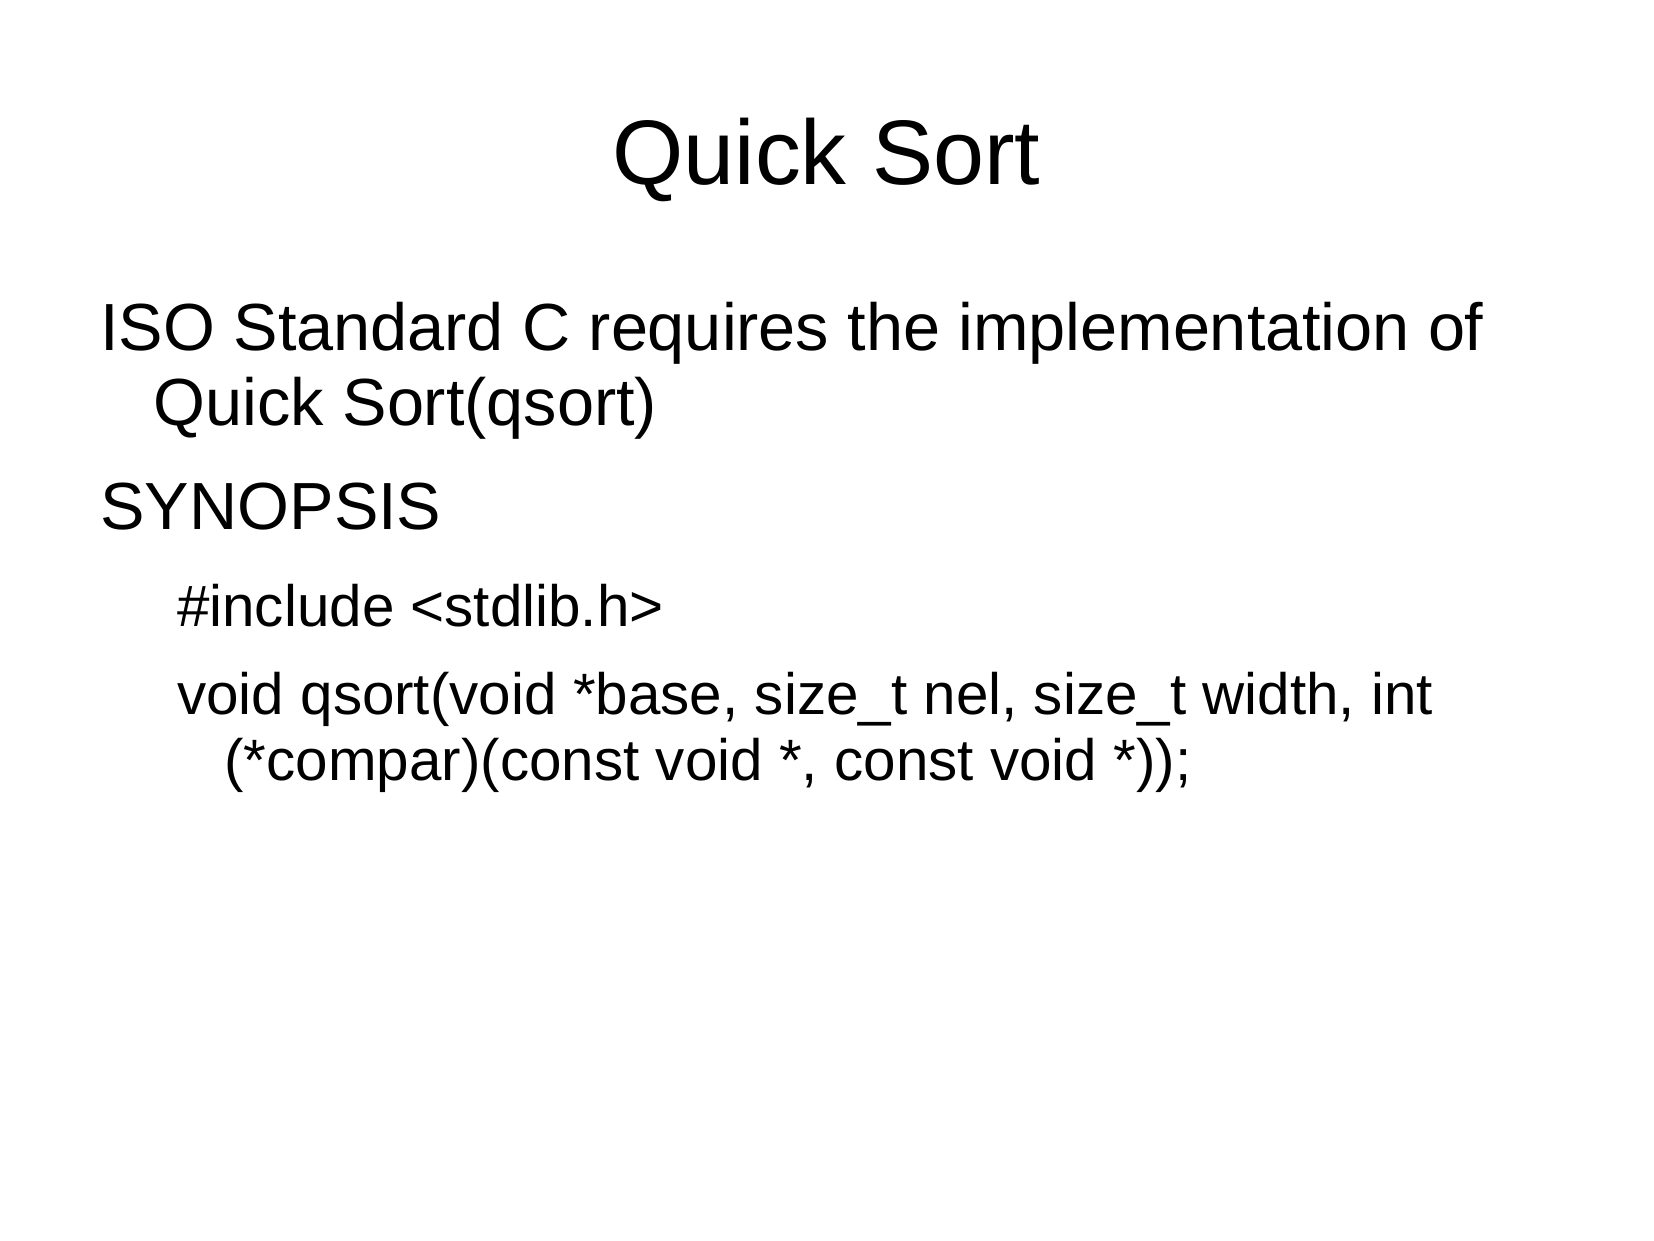

# Quick Sort
ISO Standard C requires the implementation of Quick Sort(qsort)
SYNOPSIS
#include <stdlib.h>
void qsort(void *base, size_t nel, size_t width, int (*compar)(const void *, const void *));